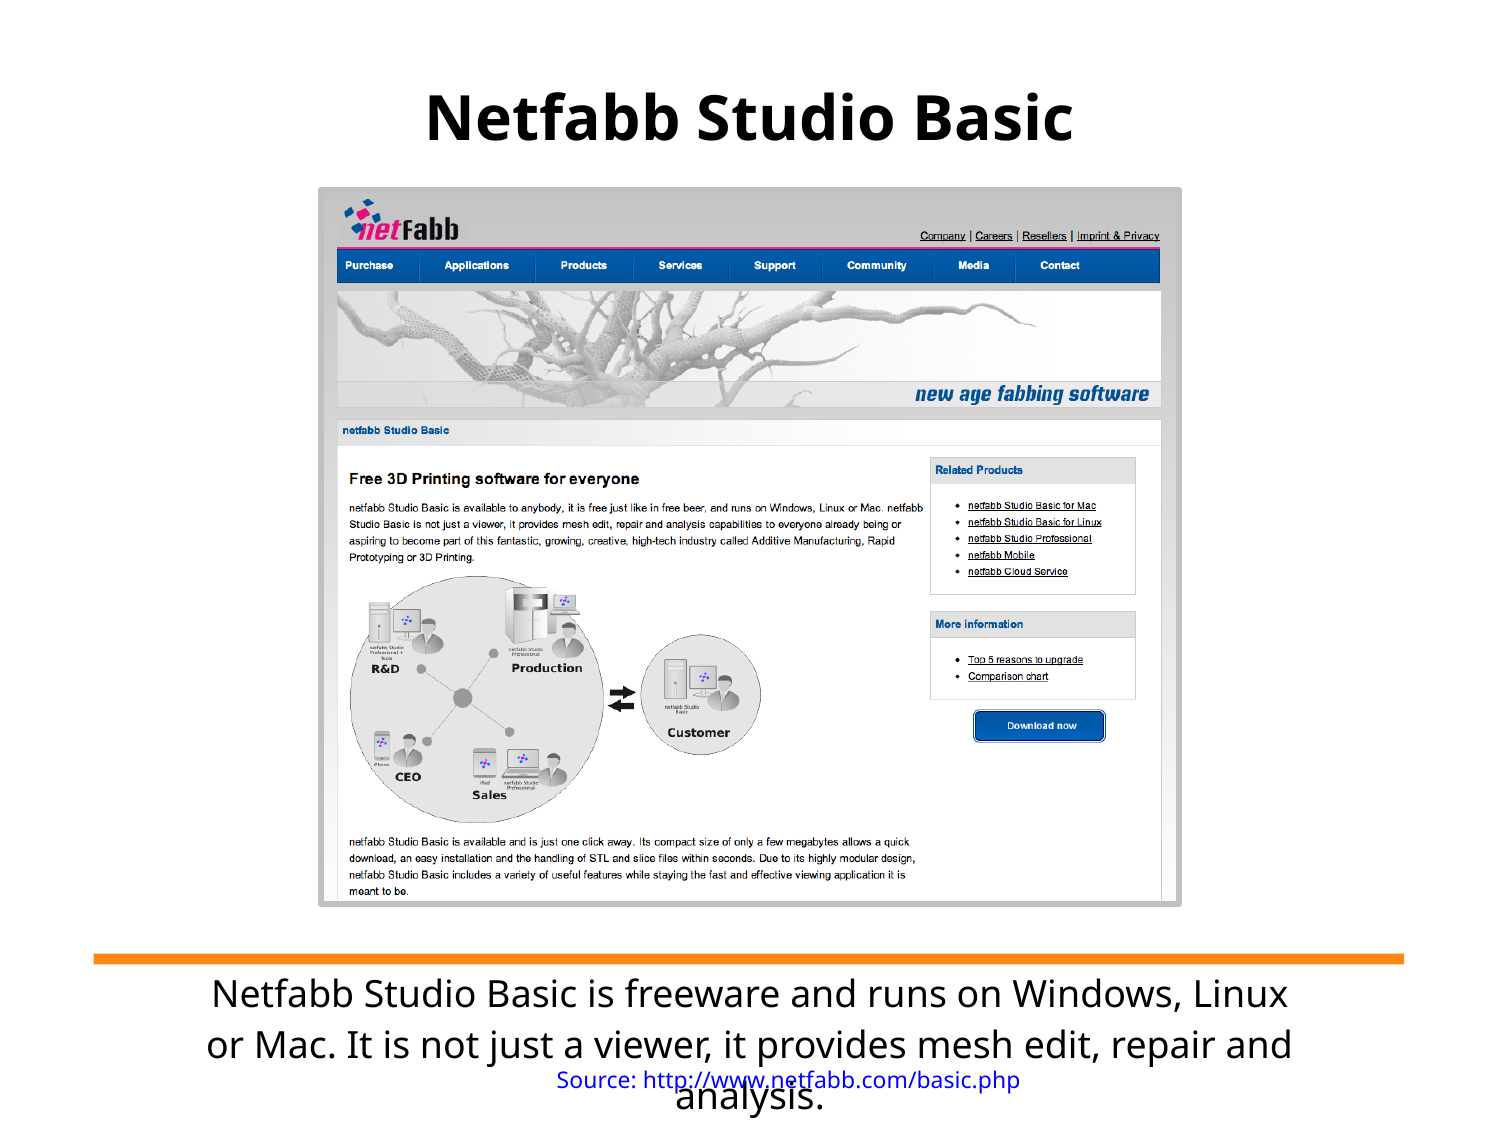

# Netfabb Studio Basic
Netfabb Studio Basic is freeware and runs on Windows, Linux or Mac. It is not just a viewer, it provides mesh edit, repair and analysis.
Source: http://www.netfabb.com/basic.php